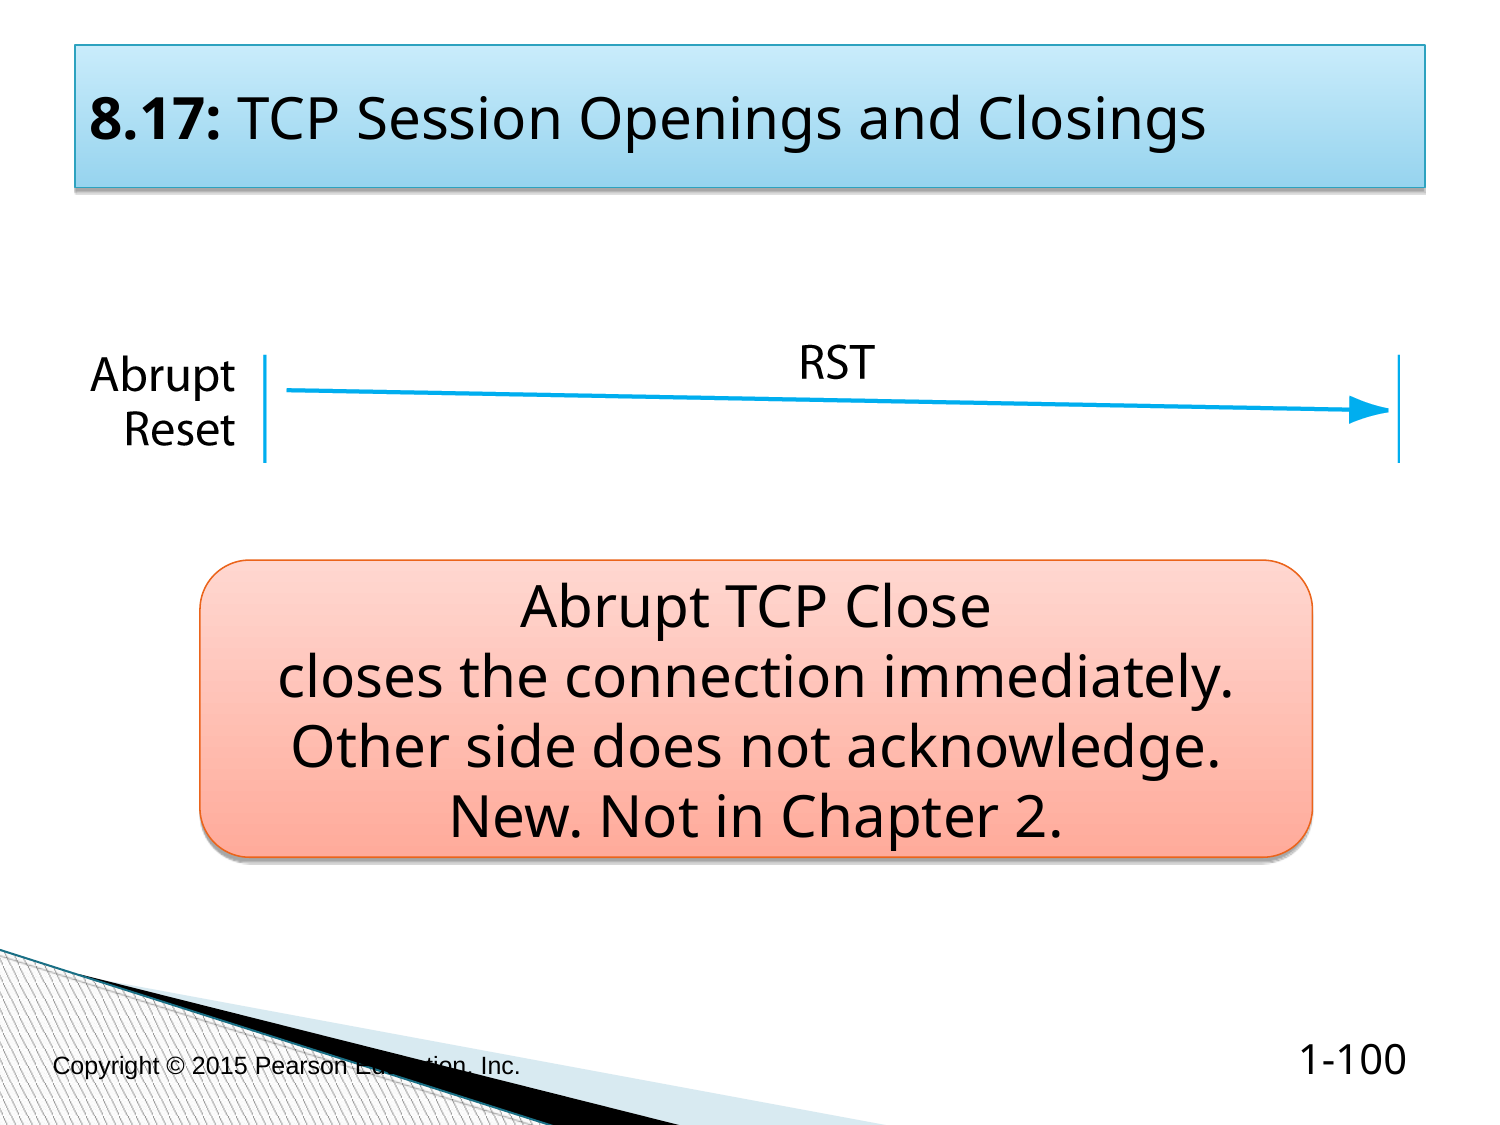

# 8.17: TCP Session Openings and Closings
Abrupt TCP Close
closes the connection immediately.
Other side does not acknowledge.
New. Not in Chapter 2.
Copyright © 2015 Pearson Education, Inc.